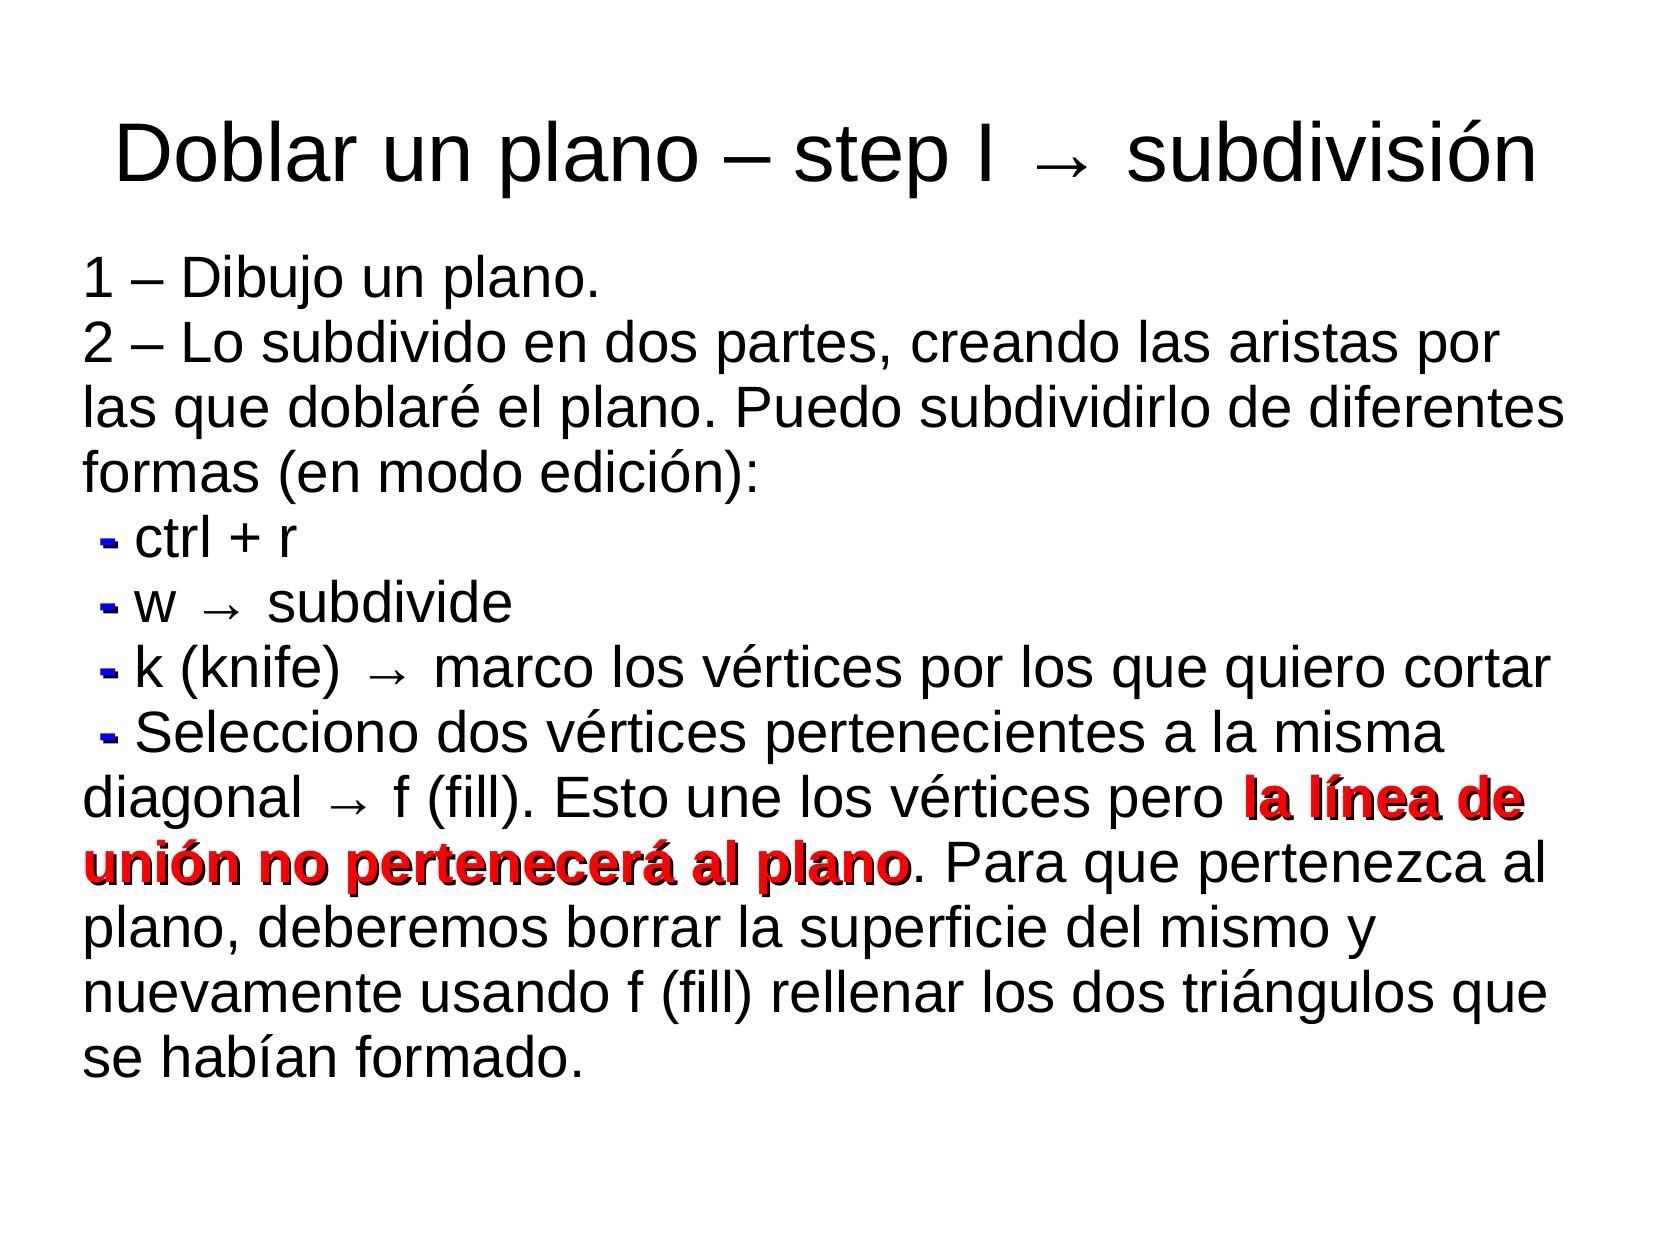

# Doblar un plano – step I → subdivisión
1 – Dibujo un plano.
2 – Lo subdivido en dos partes, creando las aristas por las que doblaré el plano. Puedo subdividirlo de diferentes formas (en modo edición):
 - ctrl + r
 - w → subdivide
 - k (knife) → marco los vértices por los que quiero cortar
 - Selecciono dos vértices pertenecientes a la misma diagonal → f (fill). Esto une los vértices pero la línea de unión no pertenecerá al plano. Para que pertenezca al plano, deberemos borrar la superficie del mismo y nuevamente usando f (fill) rellenar los dos triángulos que se habían formado.